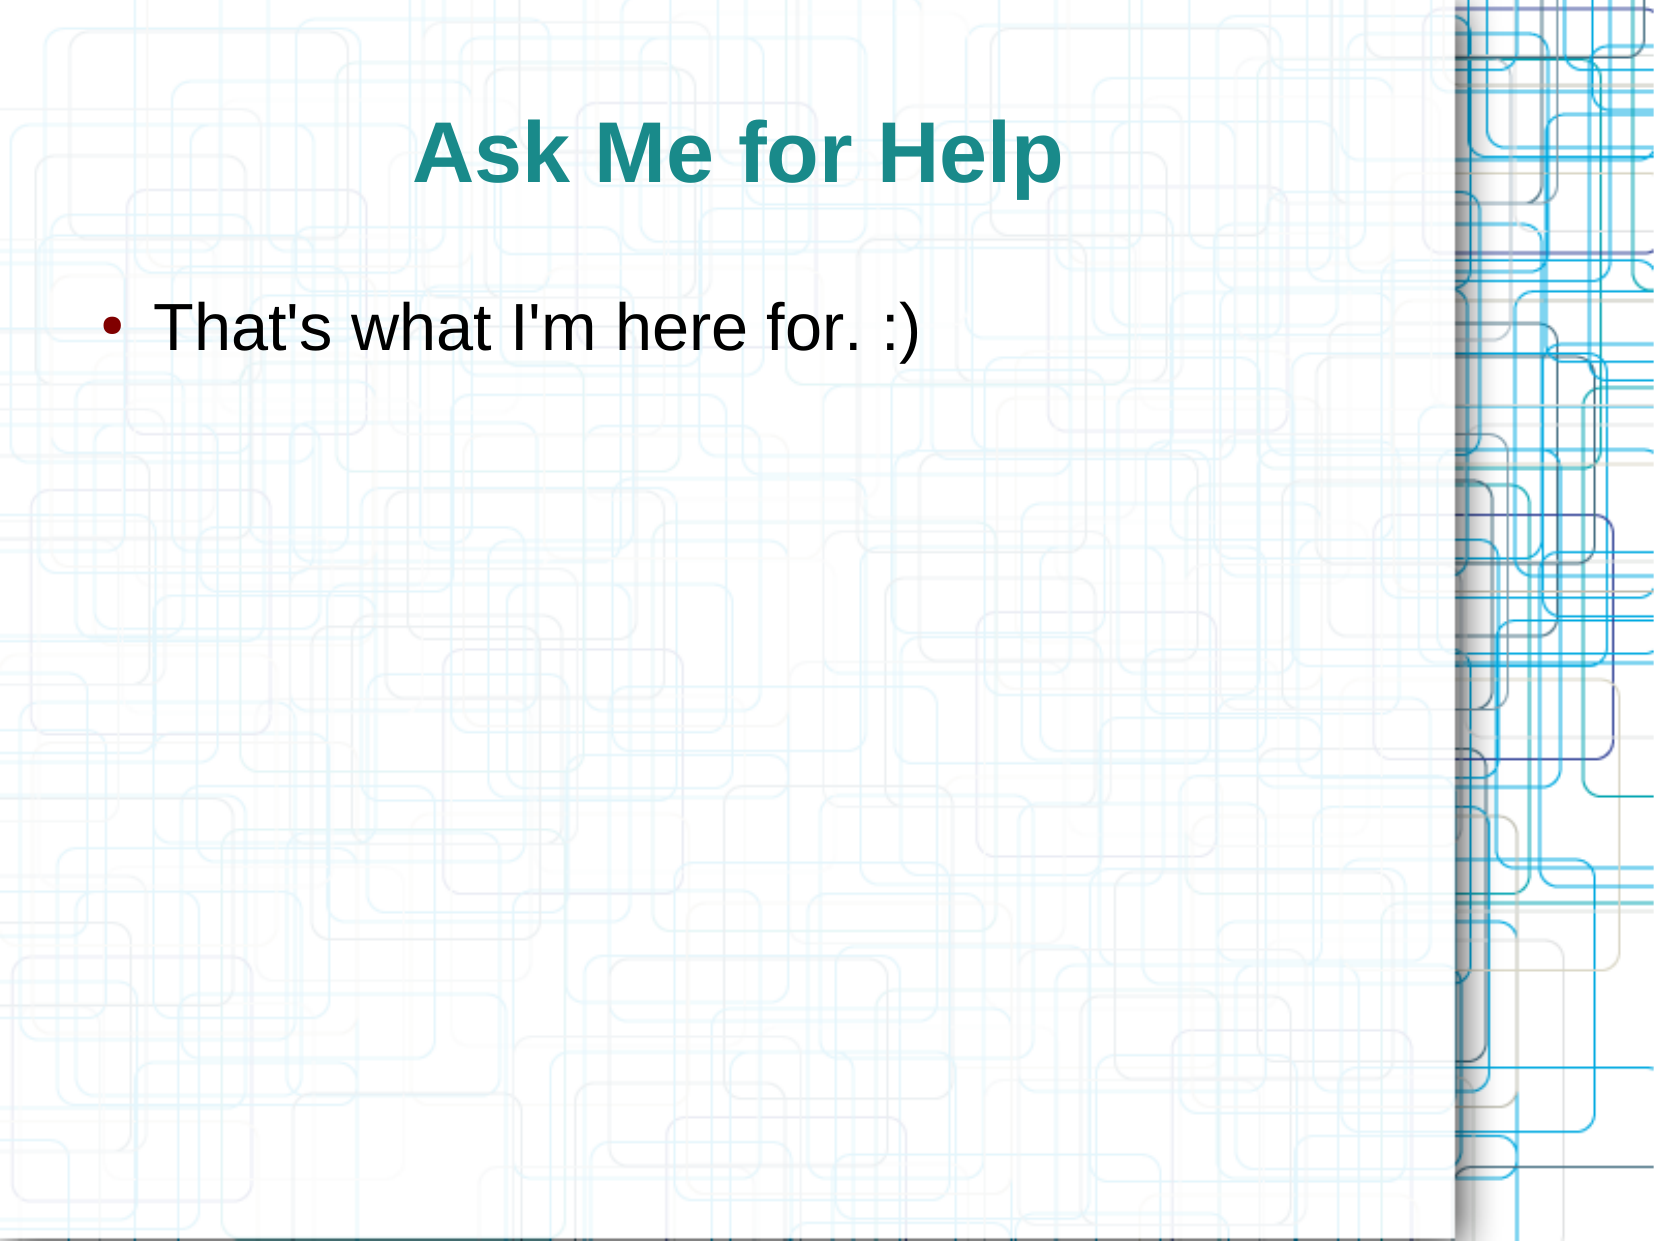

# Ask Me for Help
That's what I'm here for. :)